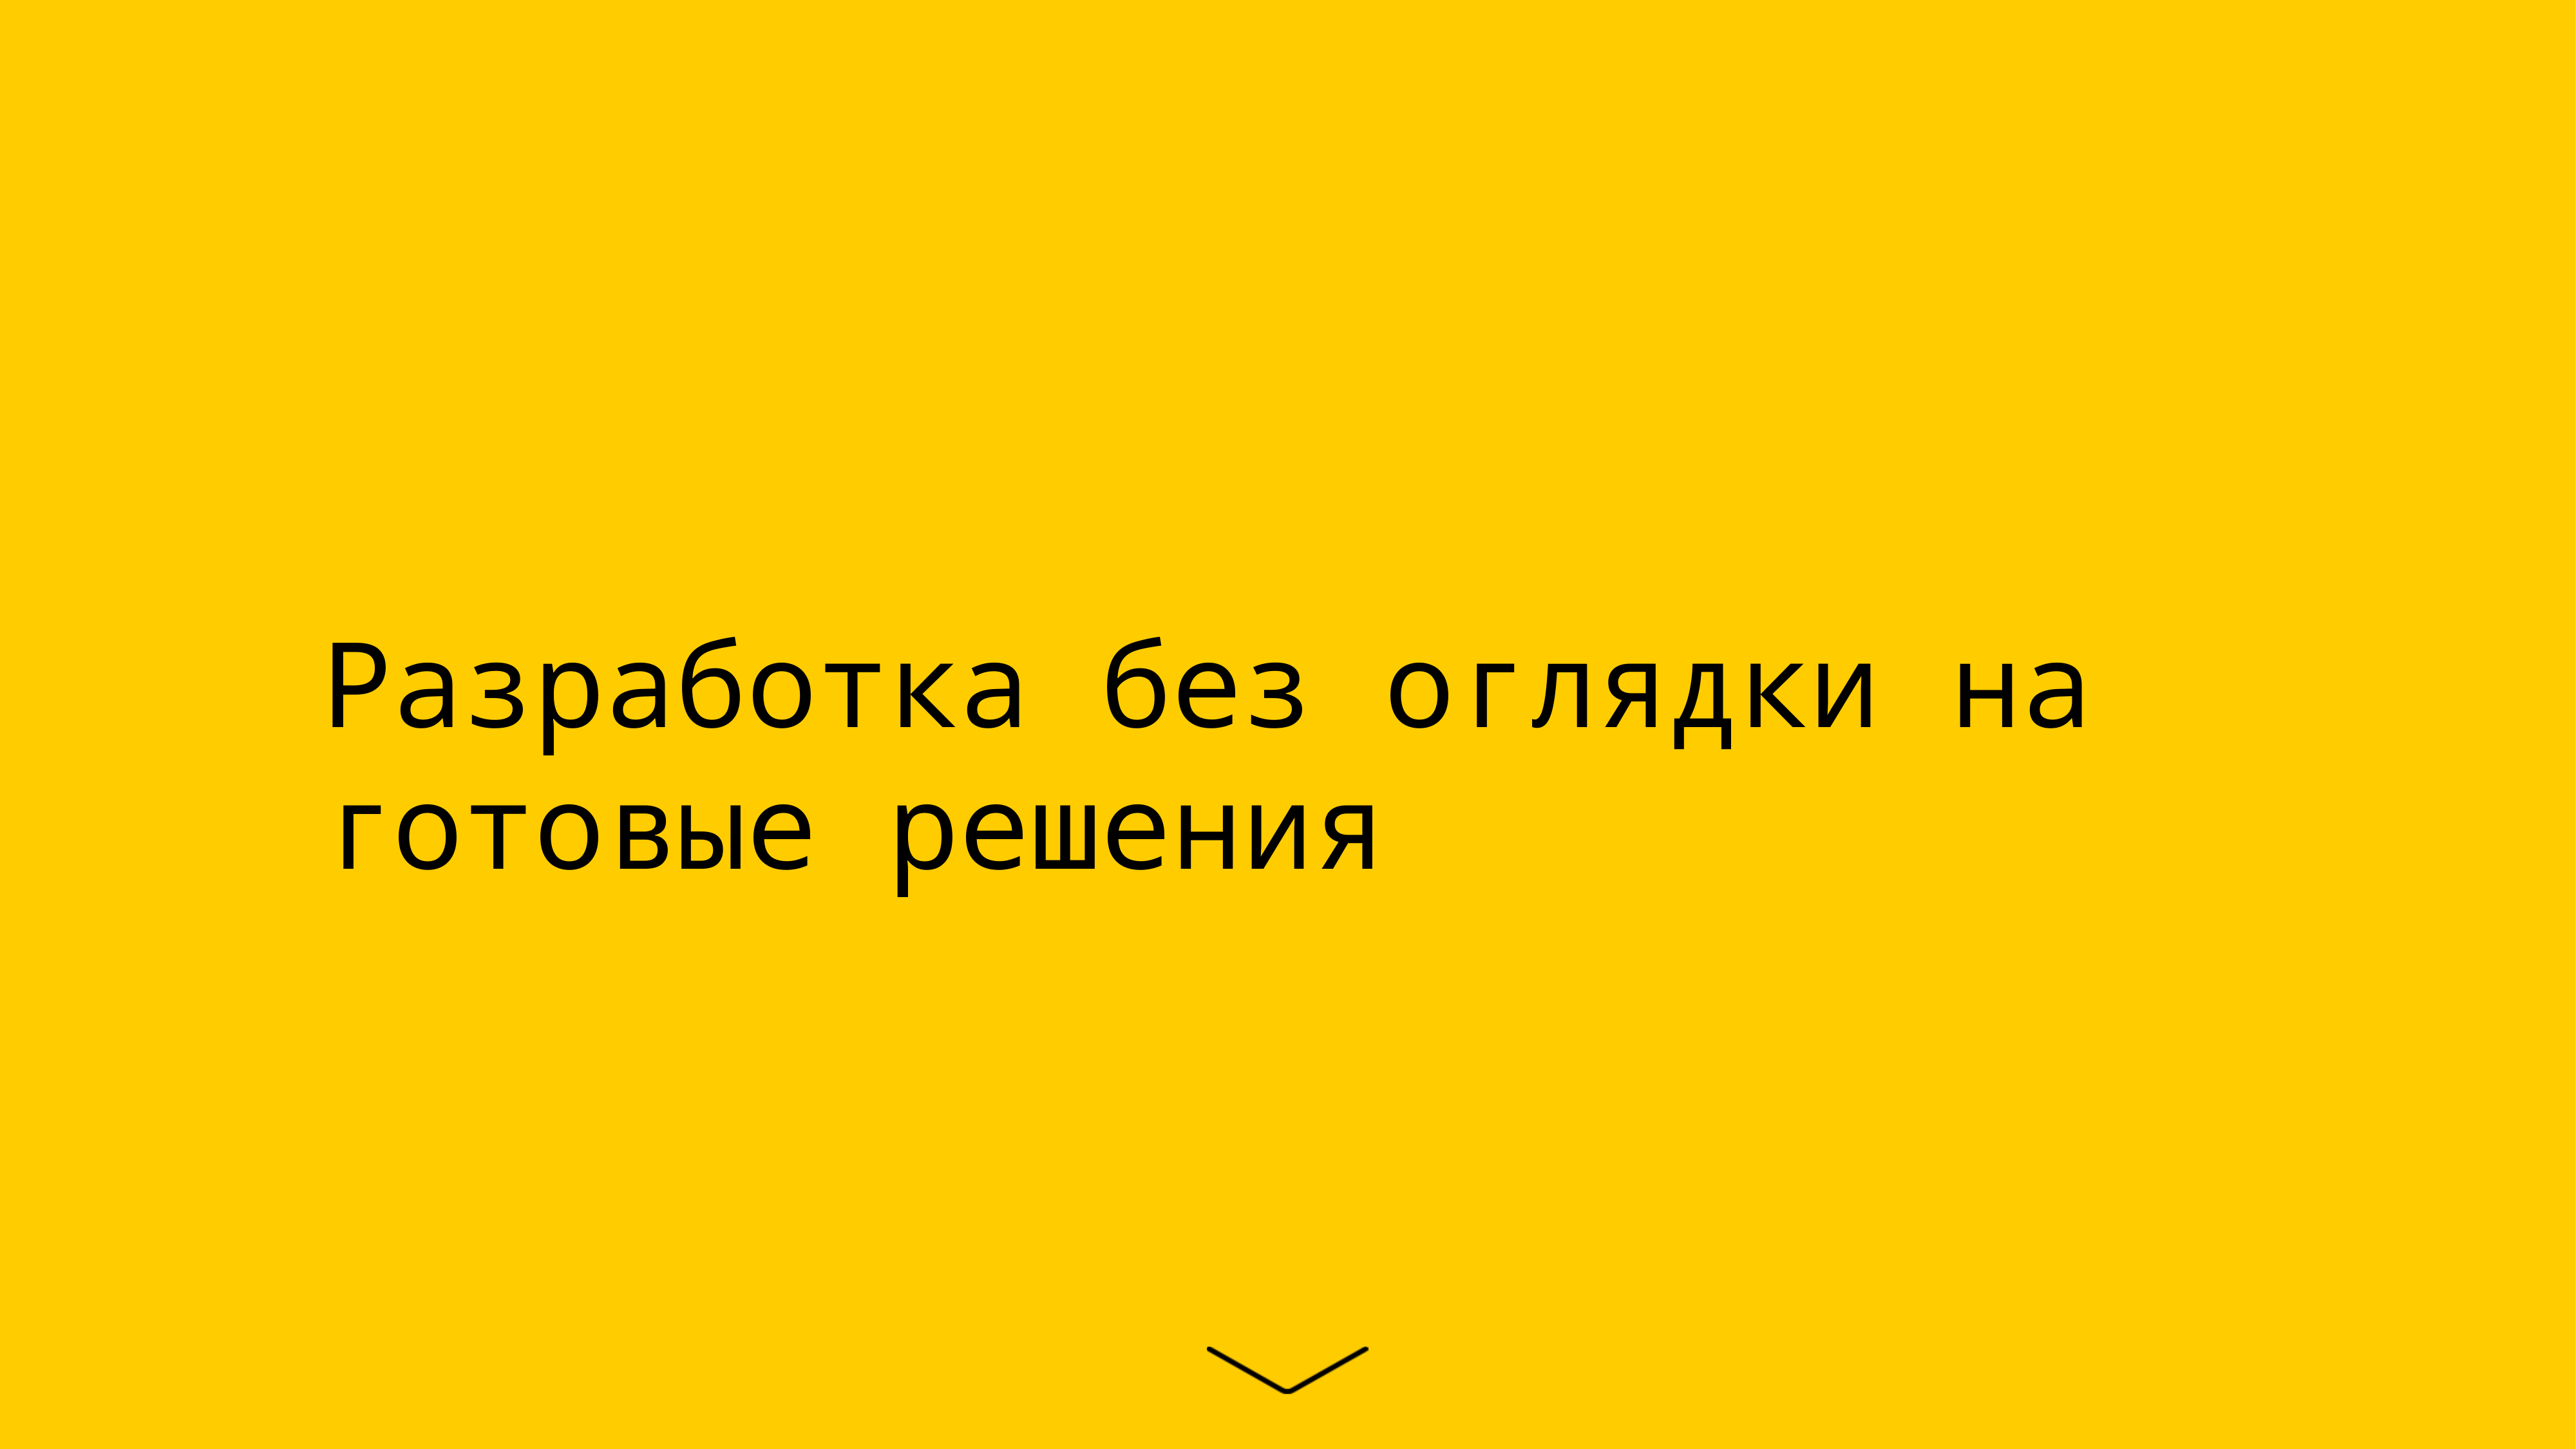

# Разработка без оглядки на готовые решения